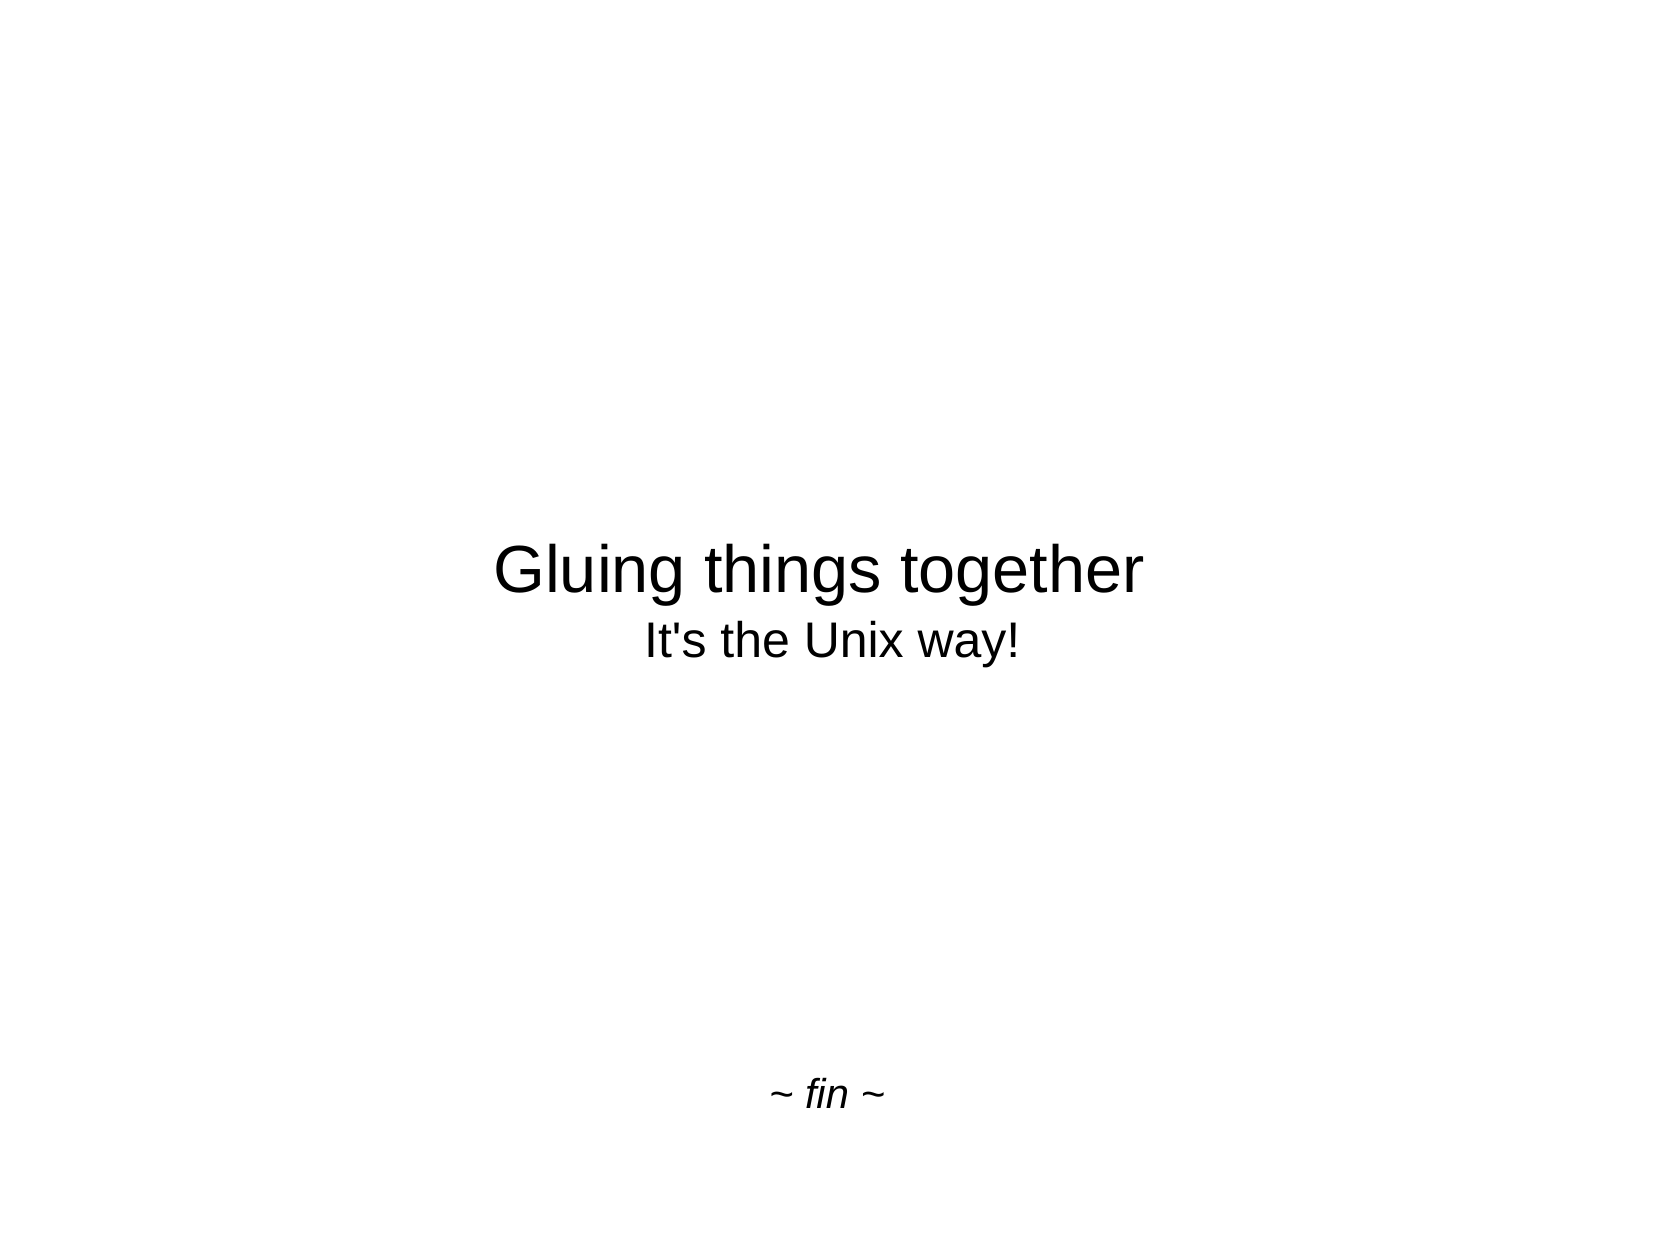

Gluing things together
It's the Unix way!
~ fin ~